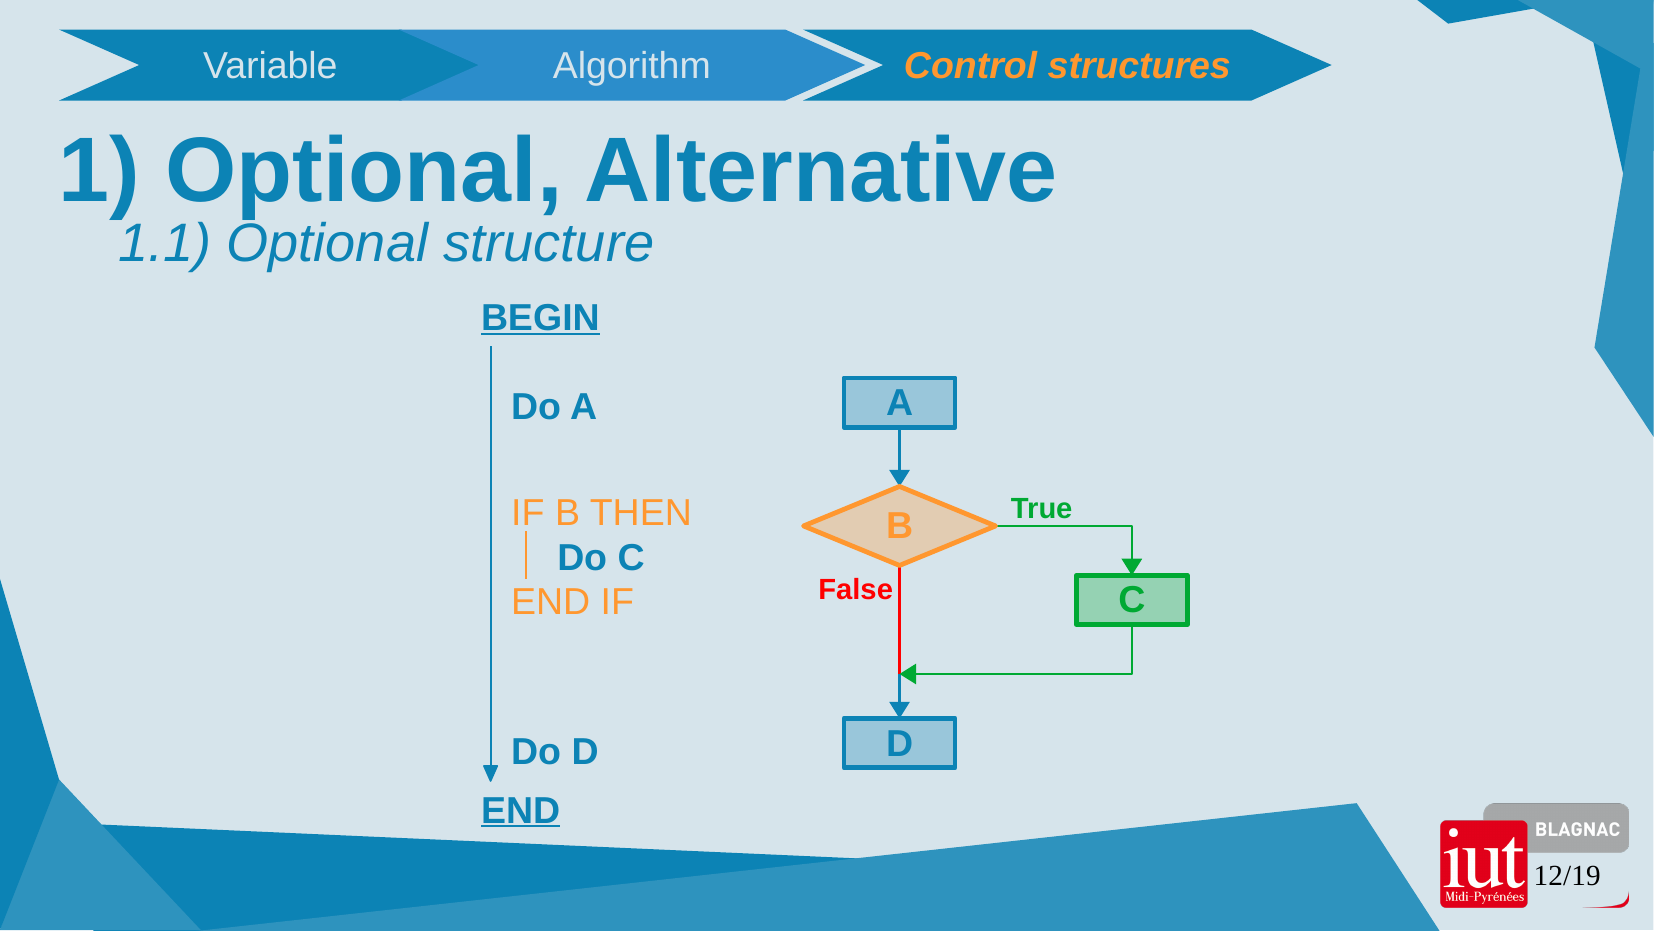

Variable
Algorithm
Control structures
# 1) Optional, Alternative
1.1) Optional structure
BEGIN
Do A
A
D
Do D
IF B THEN
END IF
Do C
True
B
C
False
END
12